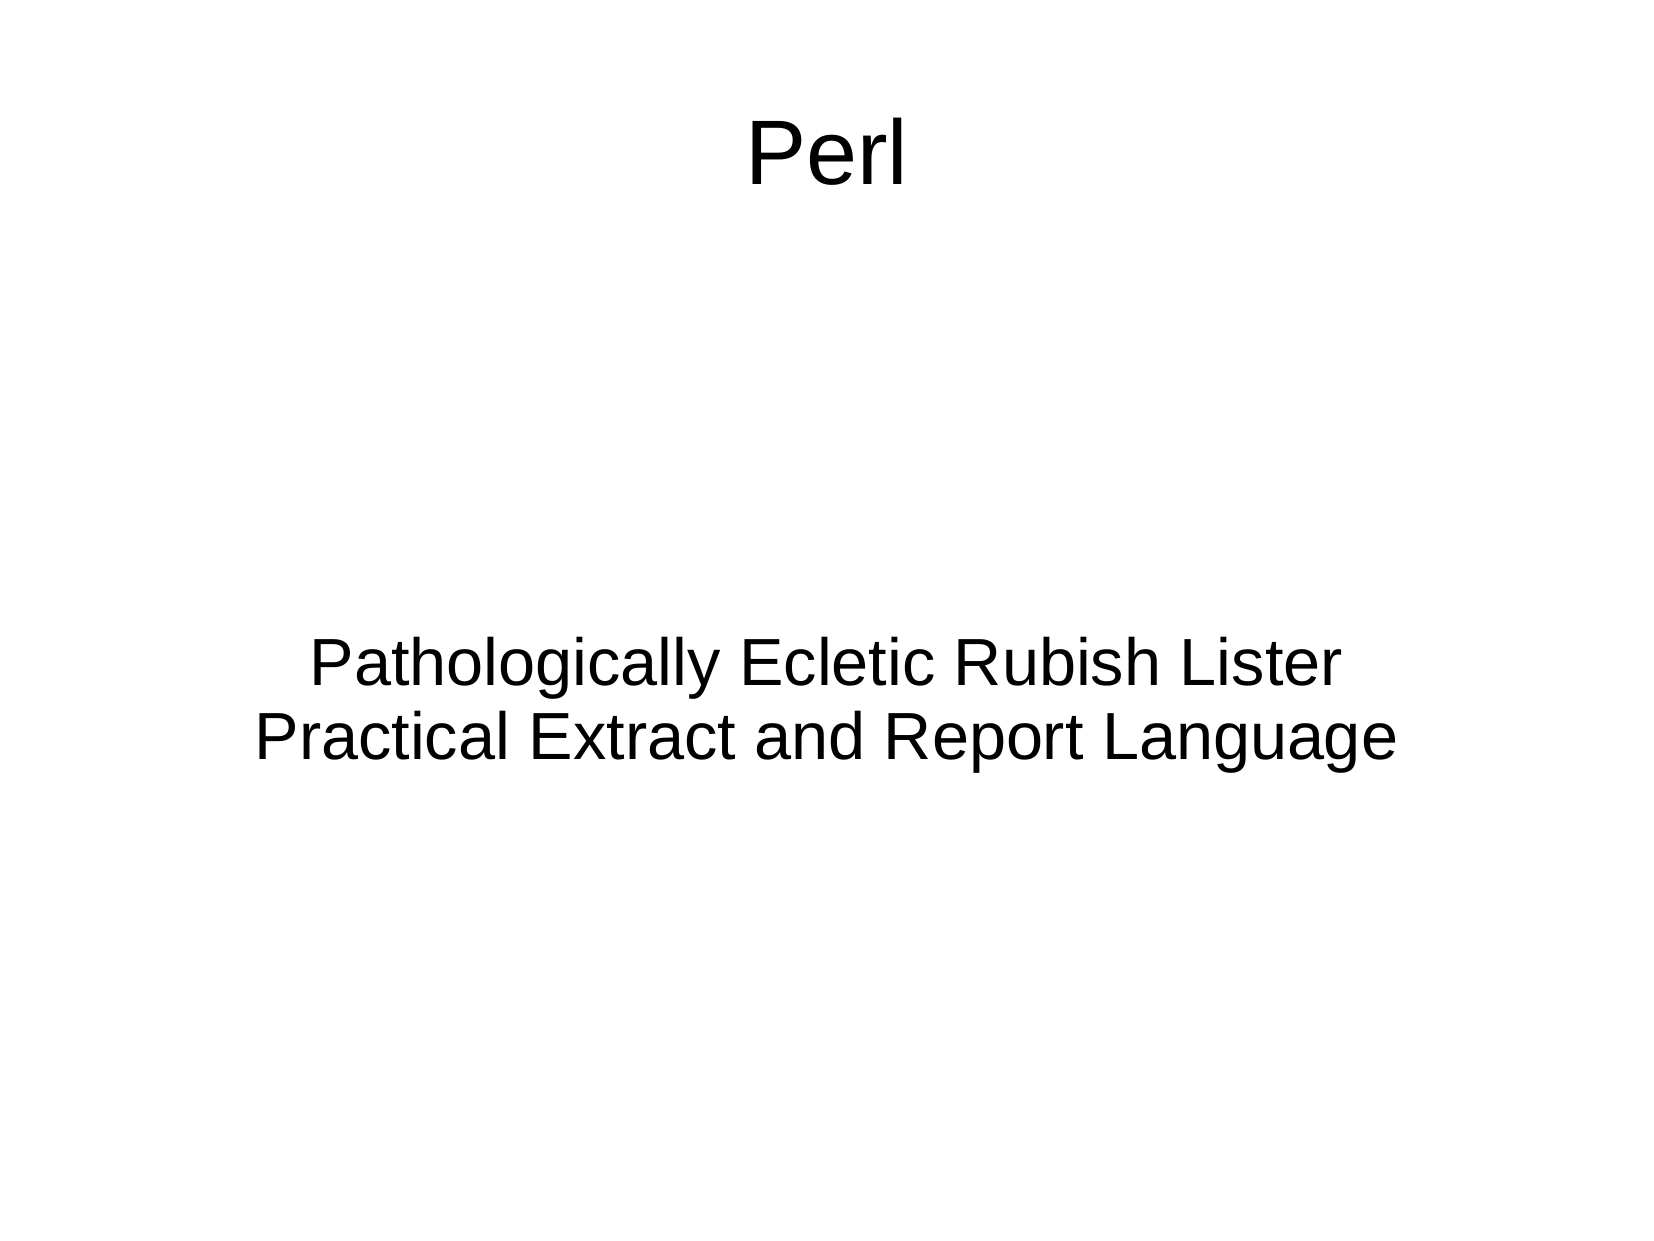

# Perl
Pathologically Ecletic Rubish Lister
Practical Extract and Report Language